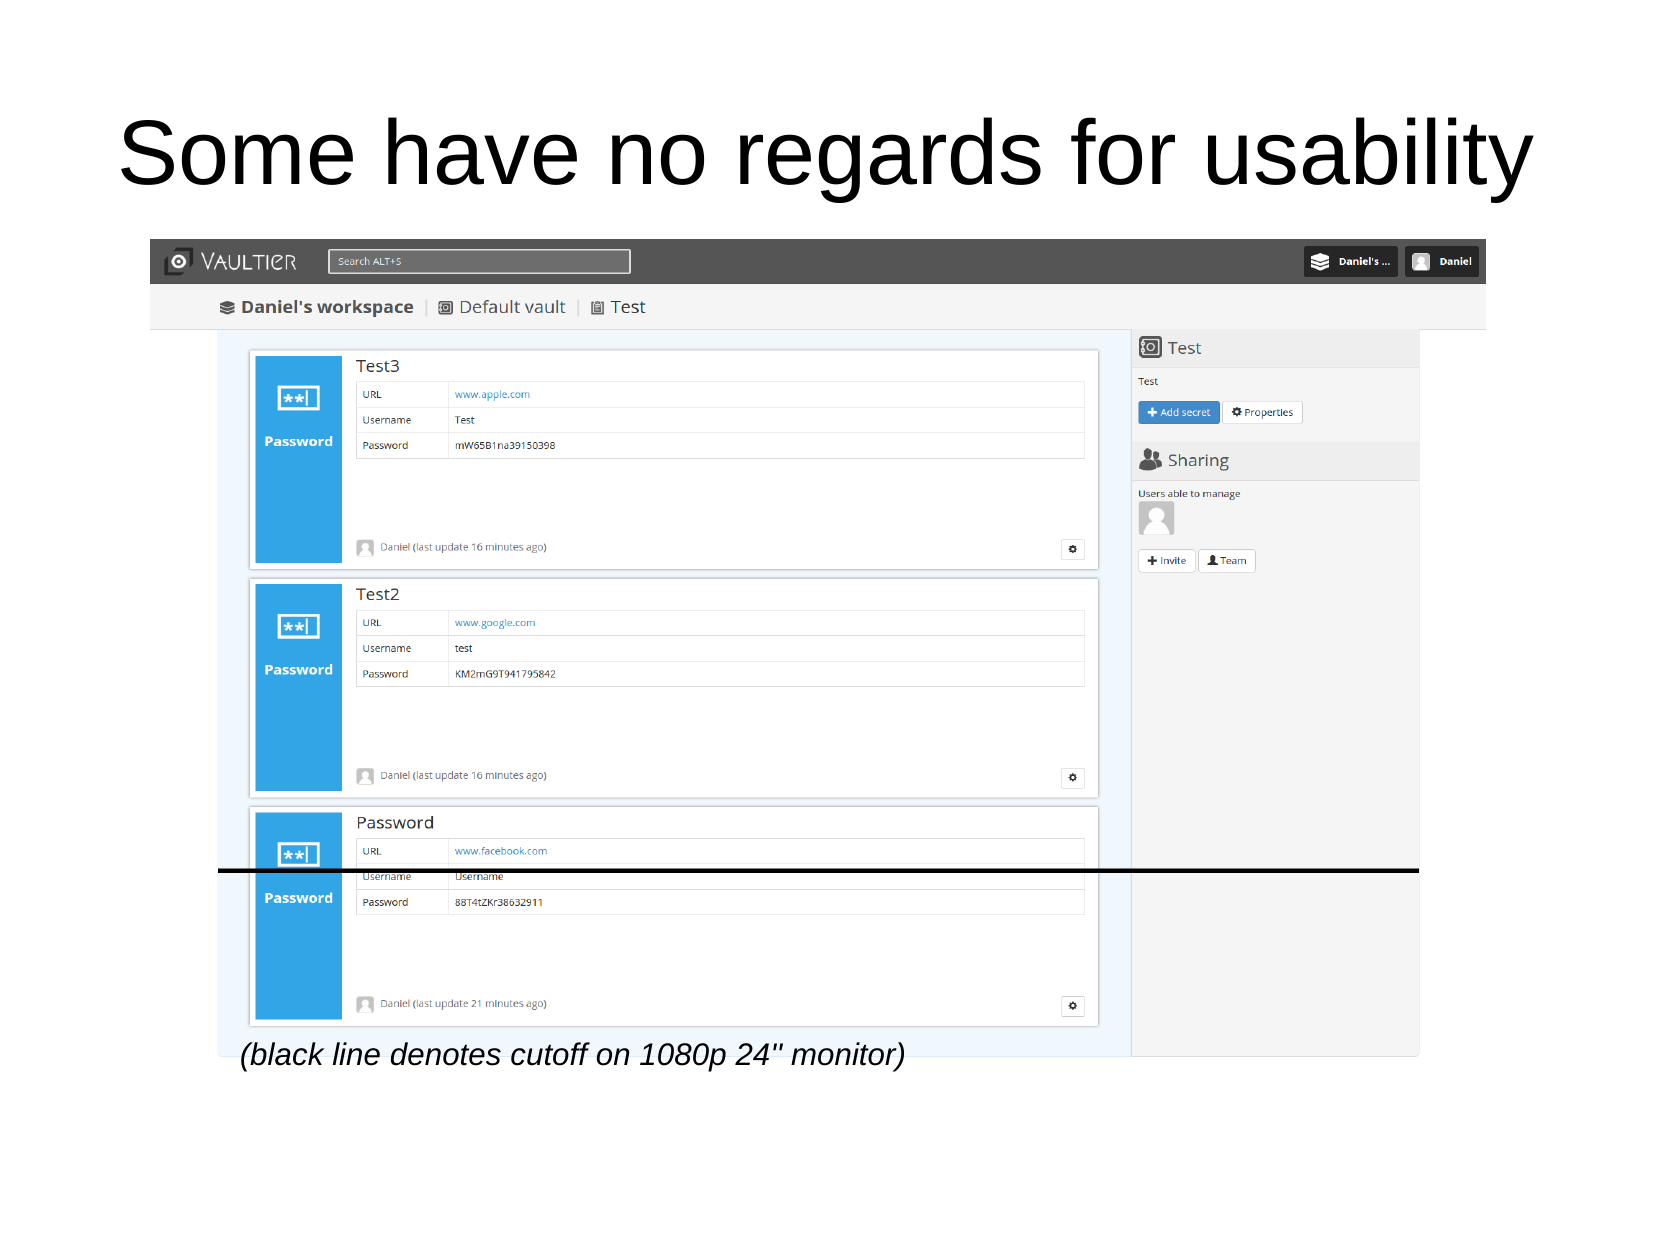

# Some have no regards for usability
(black line denotes cutoff on 1080p 24'' monitor)